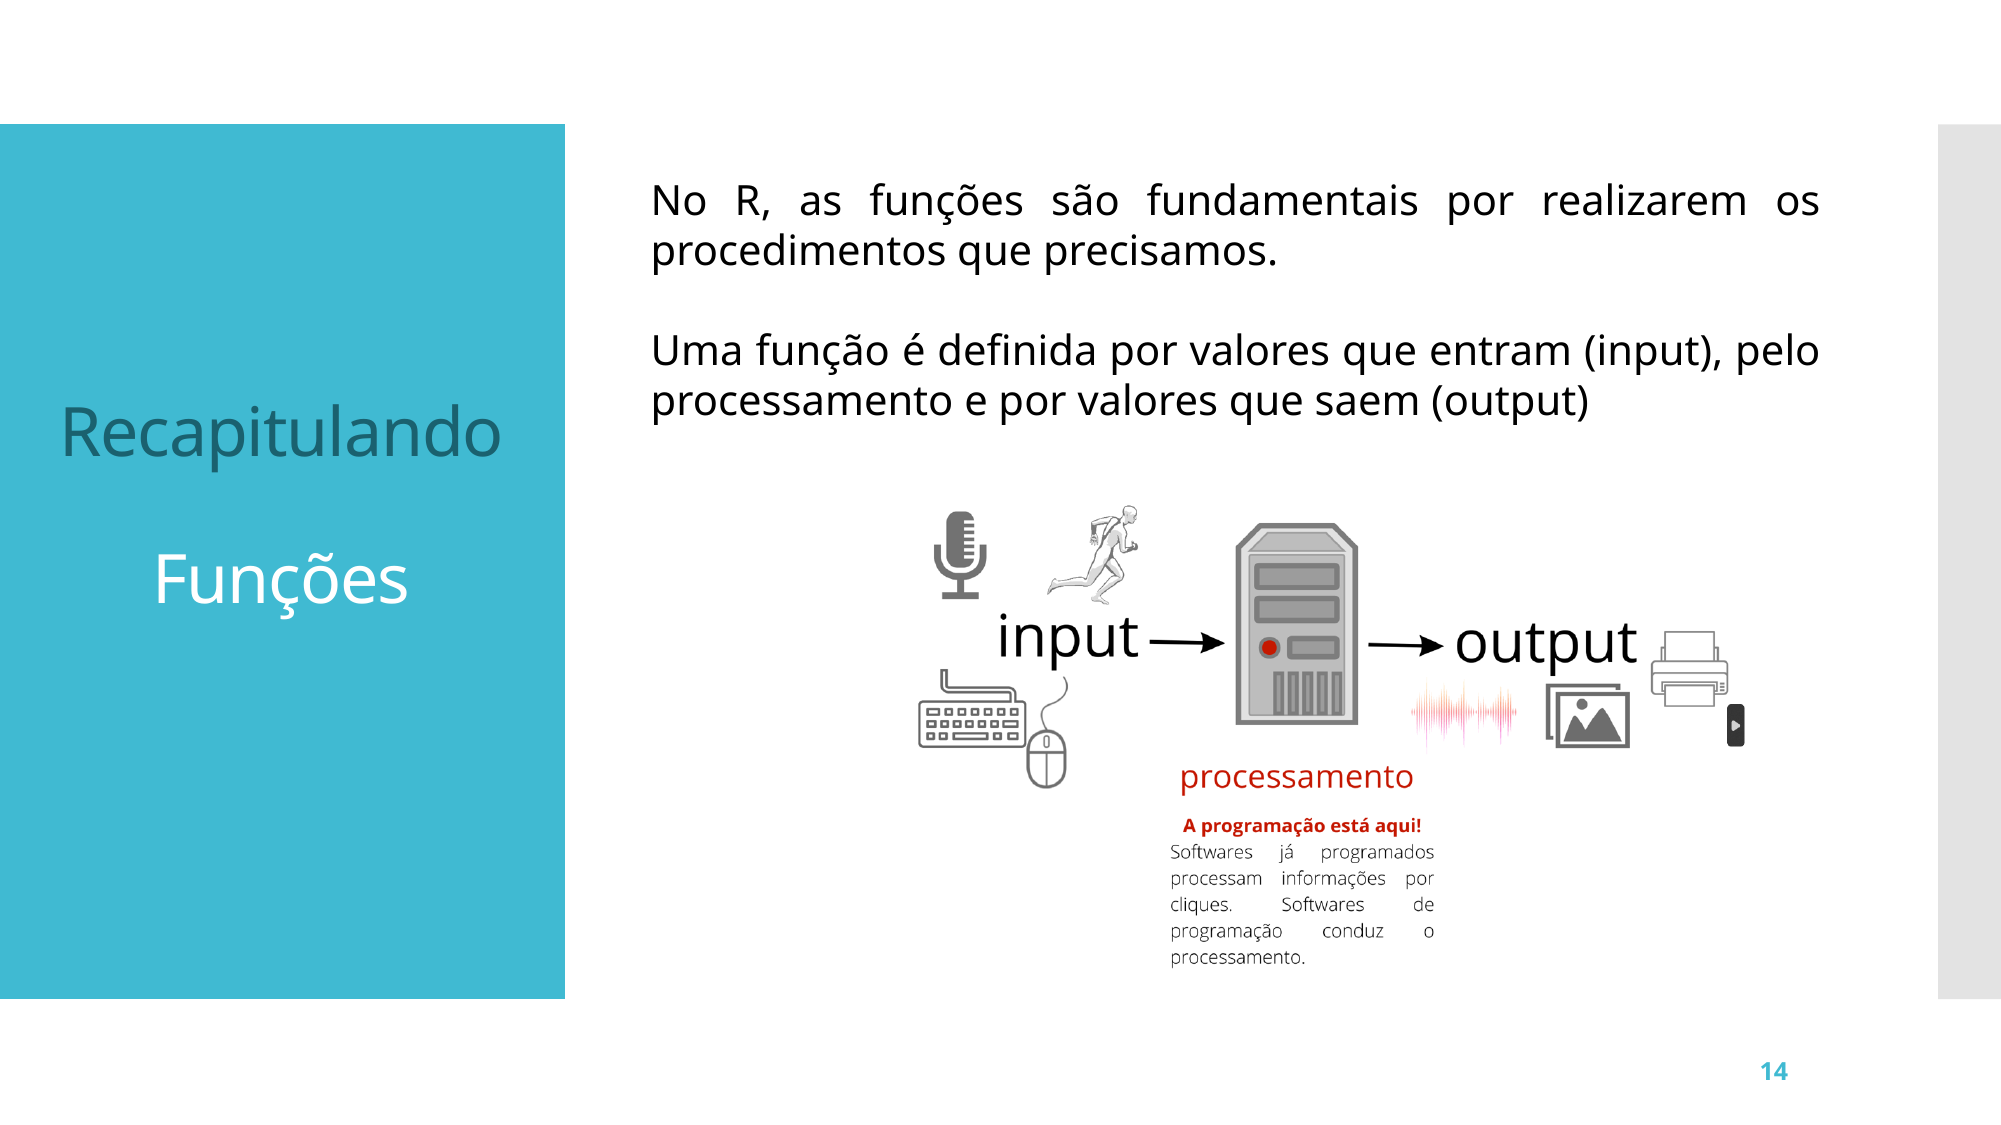

No R, as funções são fundamentais por realizarem os procedimentos que precisamos.
Uma função é definida por valores que entram (input), pelo processamento e por valores que saem (output)
Recapitulando
Funções